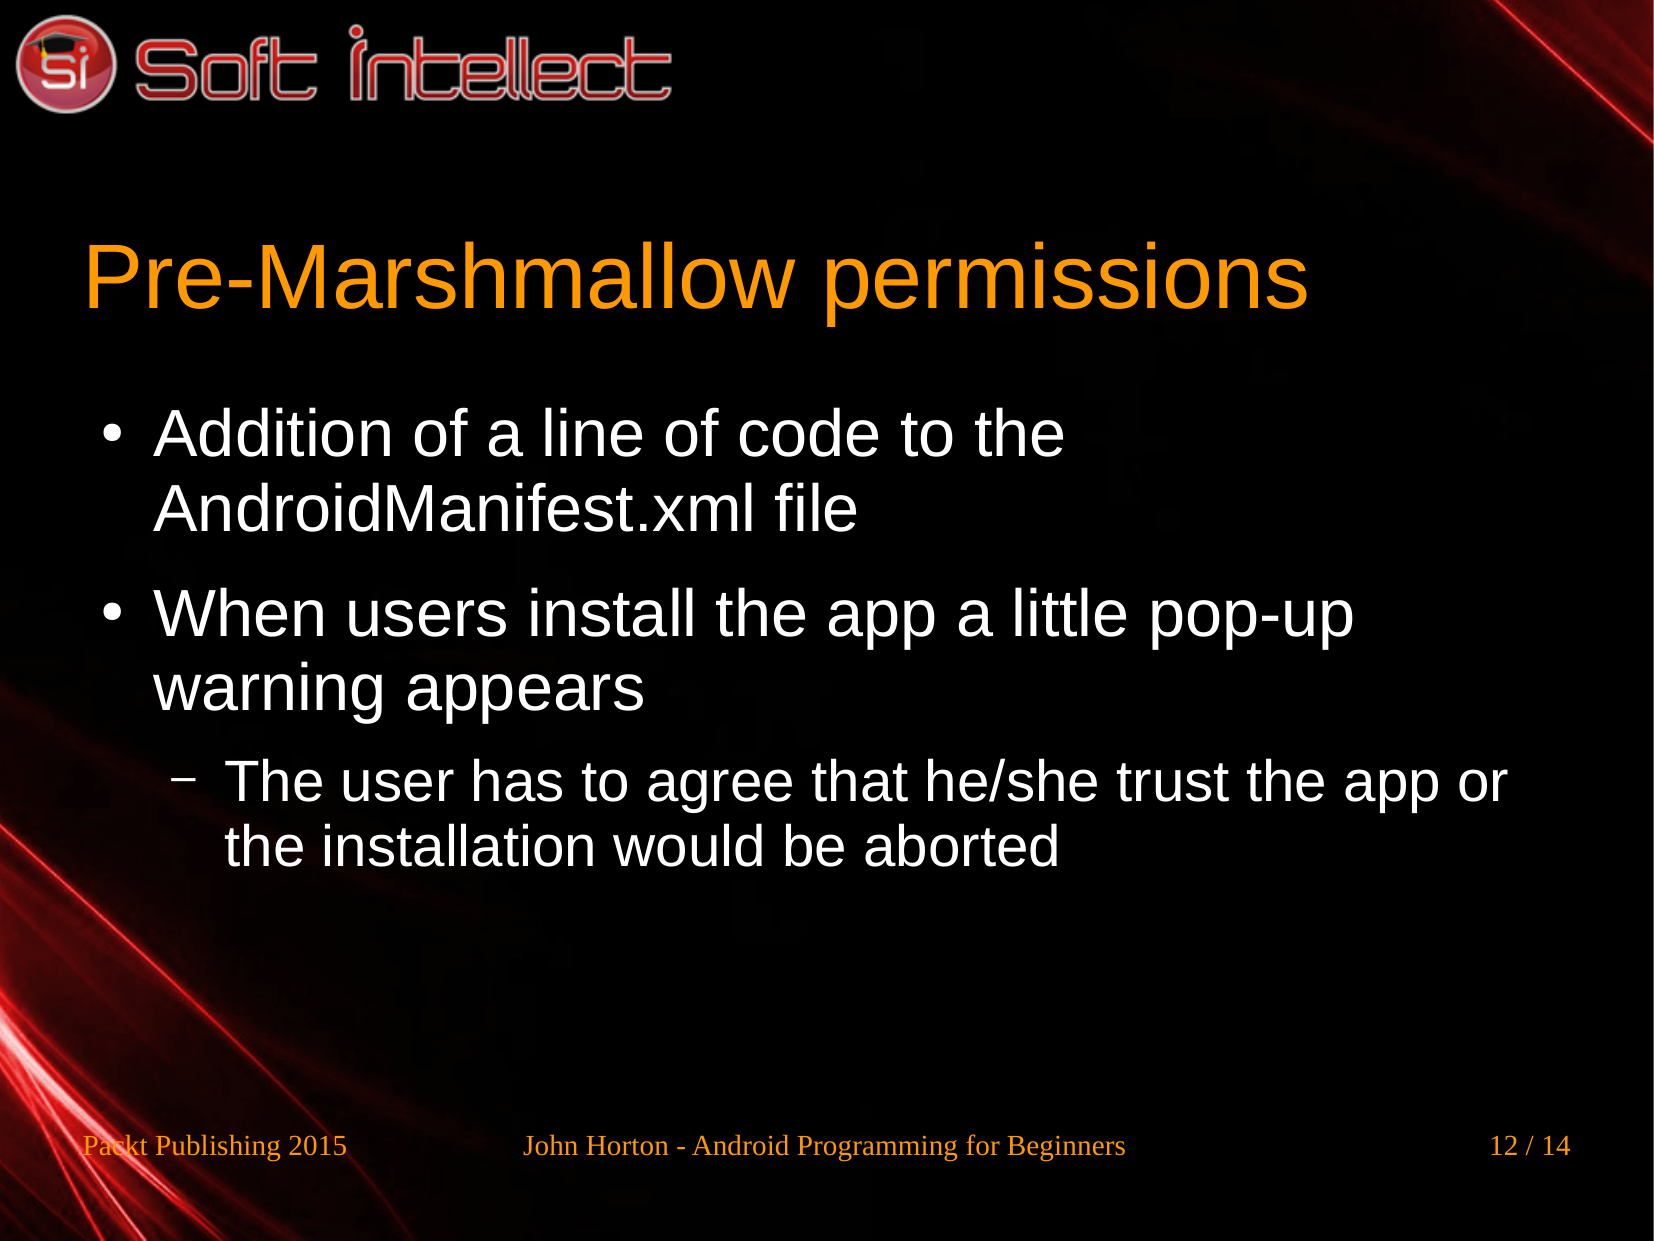

# Pre-Marshmallow permissions
Addition of a line of code to the AndroidManifest.xml file
When users install the app a little pop-up warning appears
The user has to agree that he/she trust the app or the installation would be aborted
Packt Publishing 2015
John Horton - Android Programming for Beginners
12